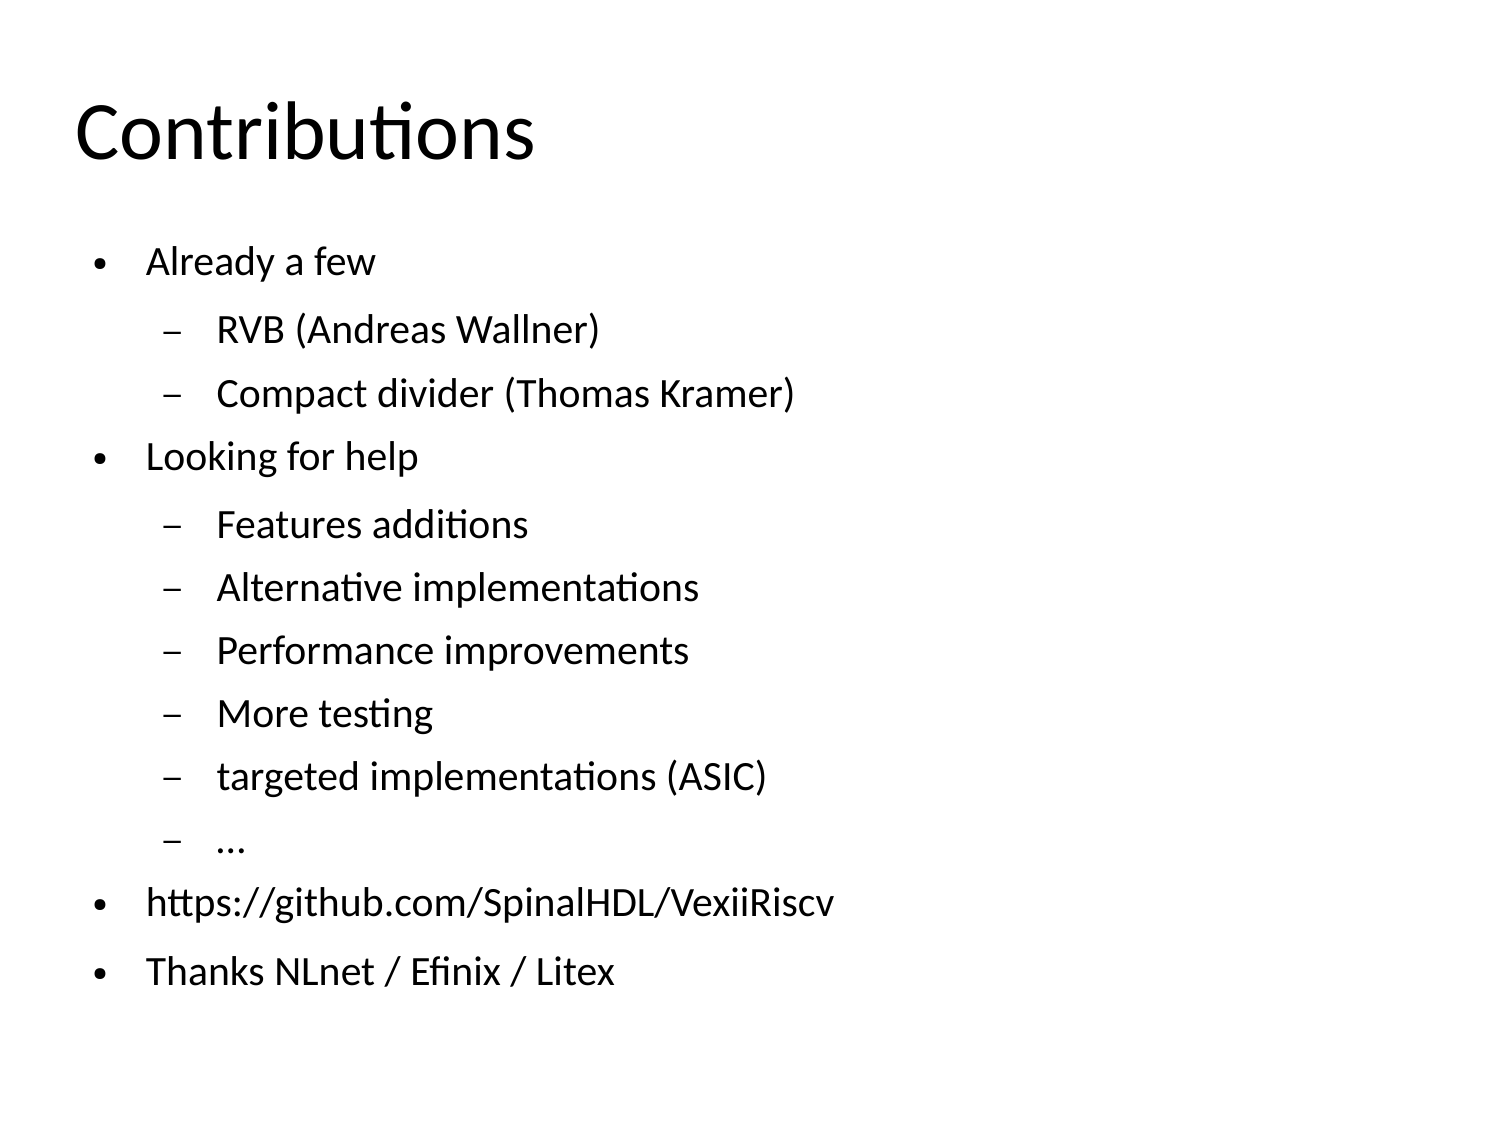

# Contributions
Already a few
RVB (Andreas Wallner)
Compact divider (Thomas Kramer)
Looking for help
Features additions
Alternative implementations
Performance improvements
More testing
targeted implementations (ASIC)
…
https://github.com/SpinalHDL/VexiiRiscv
Thanks NLnet / Efinix / Litex